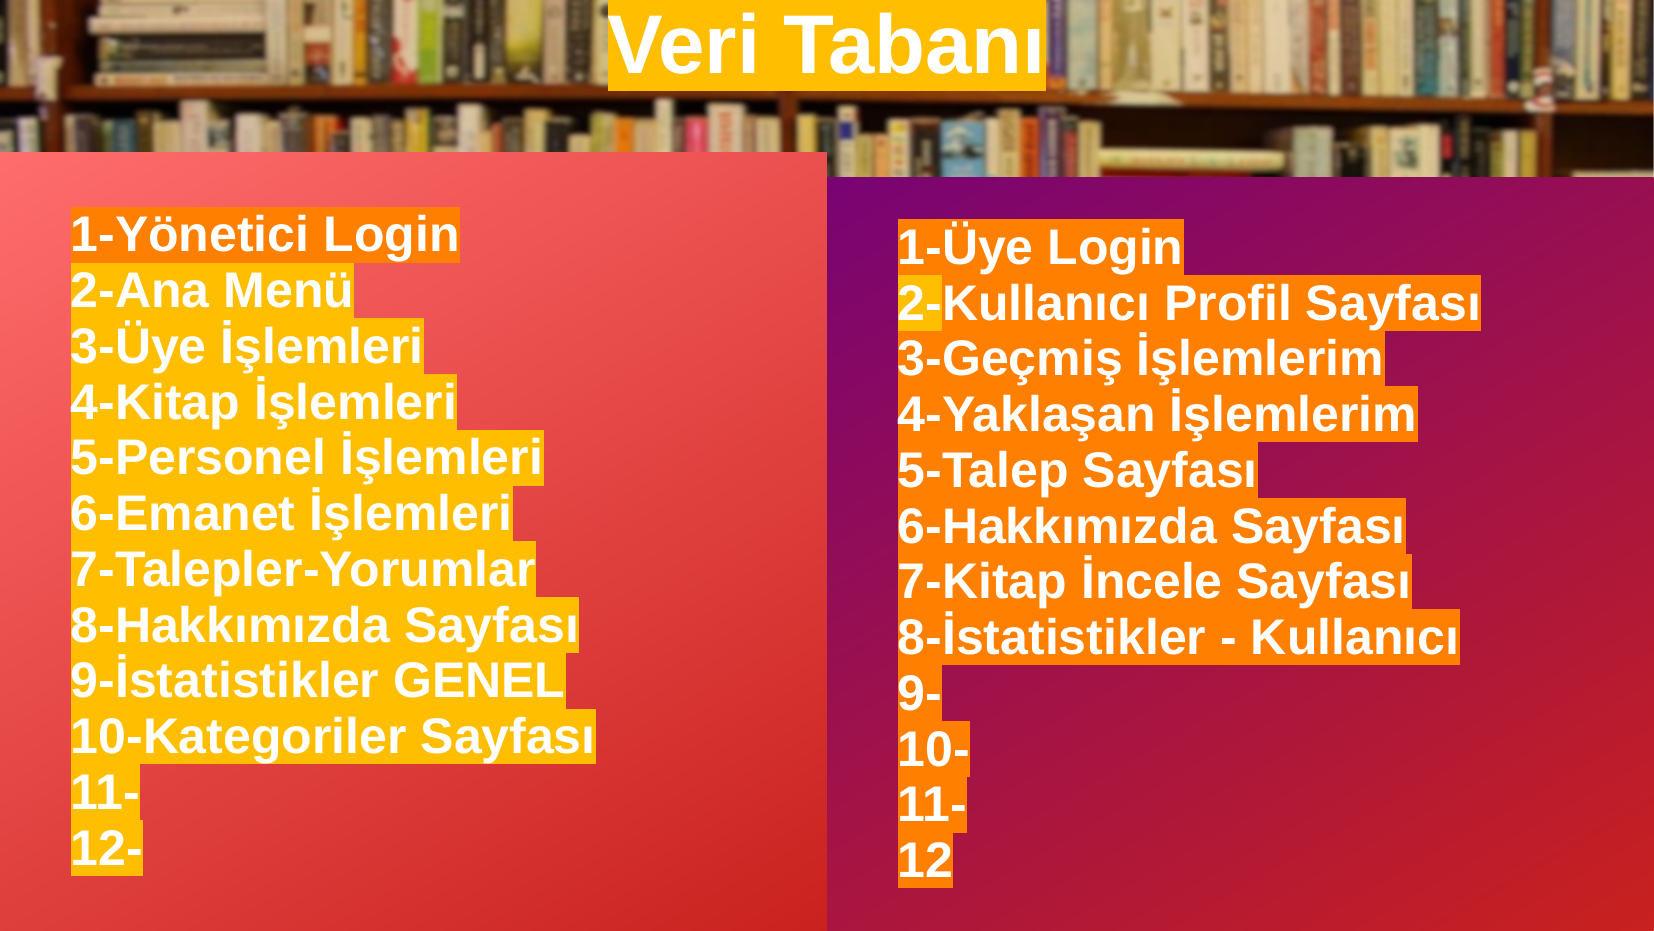

# Veri Tabanı
1-Yönetici Login
2-Ana Menü
3-Üye İşlemleri
4-Kitap İşlemleri
5-Personel İşlemleri
6-Emanet İşlemleri
7-Talepler-Yorumlar
8-Hakkımızda Sayfası
9-İstatistikler GENEL
10-Kategoriler Sayfası
11-
12-
1-Üye Login
2-Kullanıcı Profil Sayfası
3-Geçmiş İşlemlerim
4-Yaklaşan İşlemlerim
5-Talep Sayfası
6-Hakkımızda Sayfası
7-Kitap İncele Sayfası
8-İstatistikler - Kullanıcı
9-
10-
11-
12